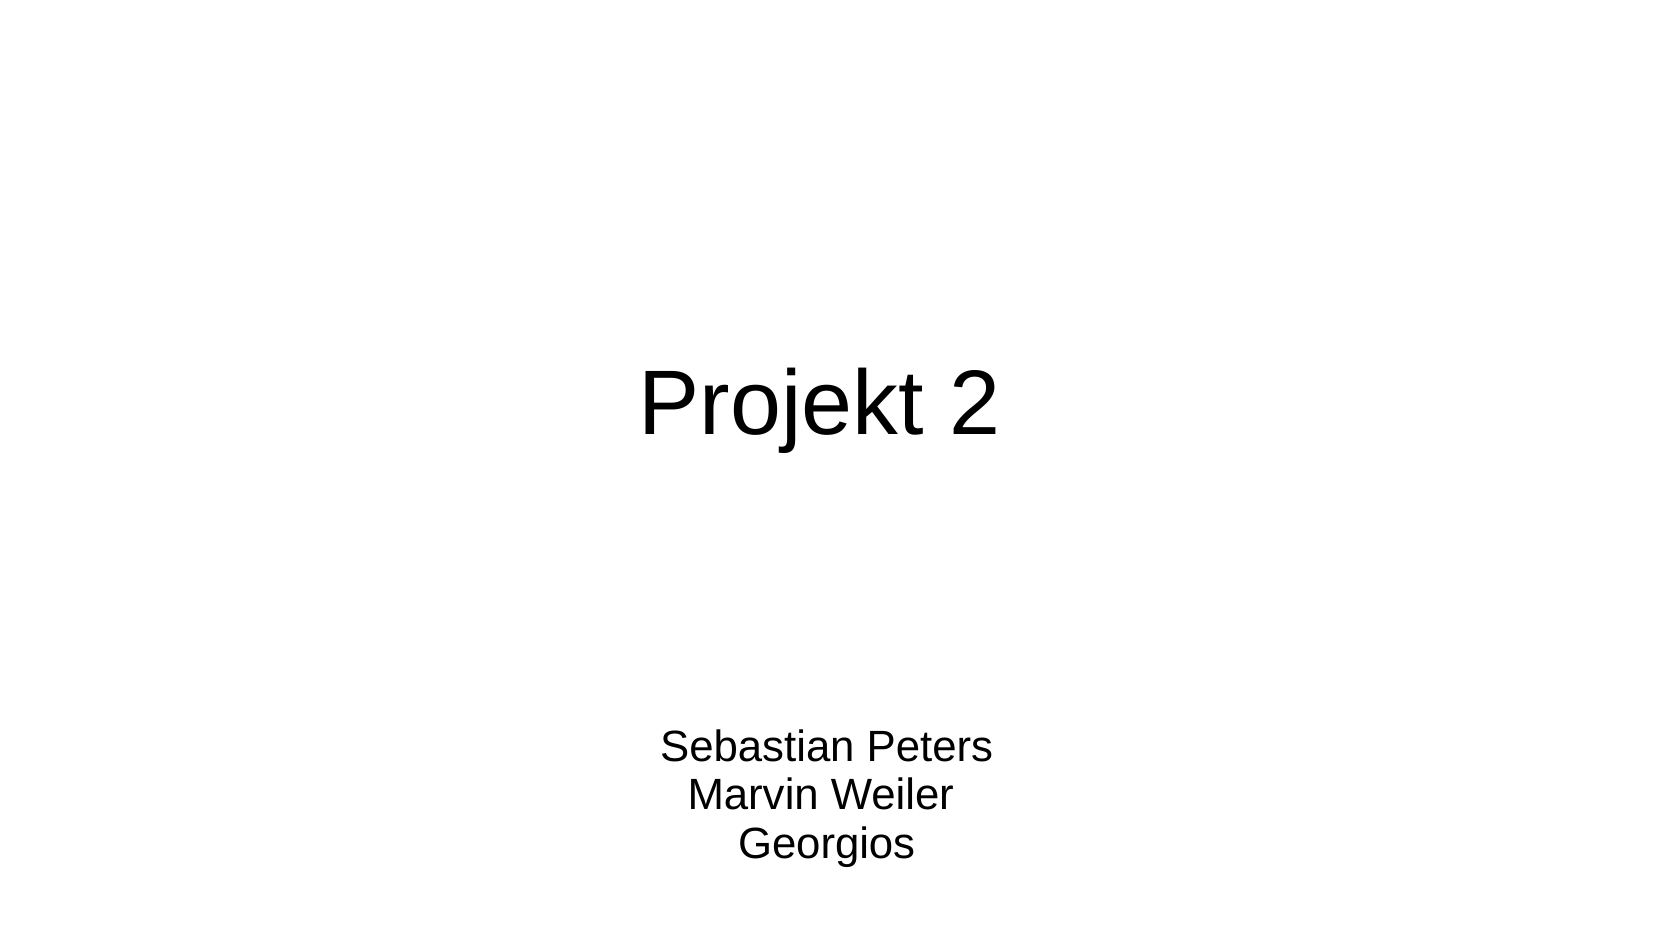

Sebastian Peters
Marvin Weiler
Georgios
# Projekt 2